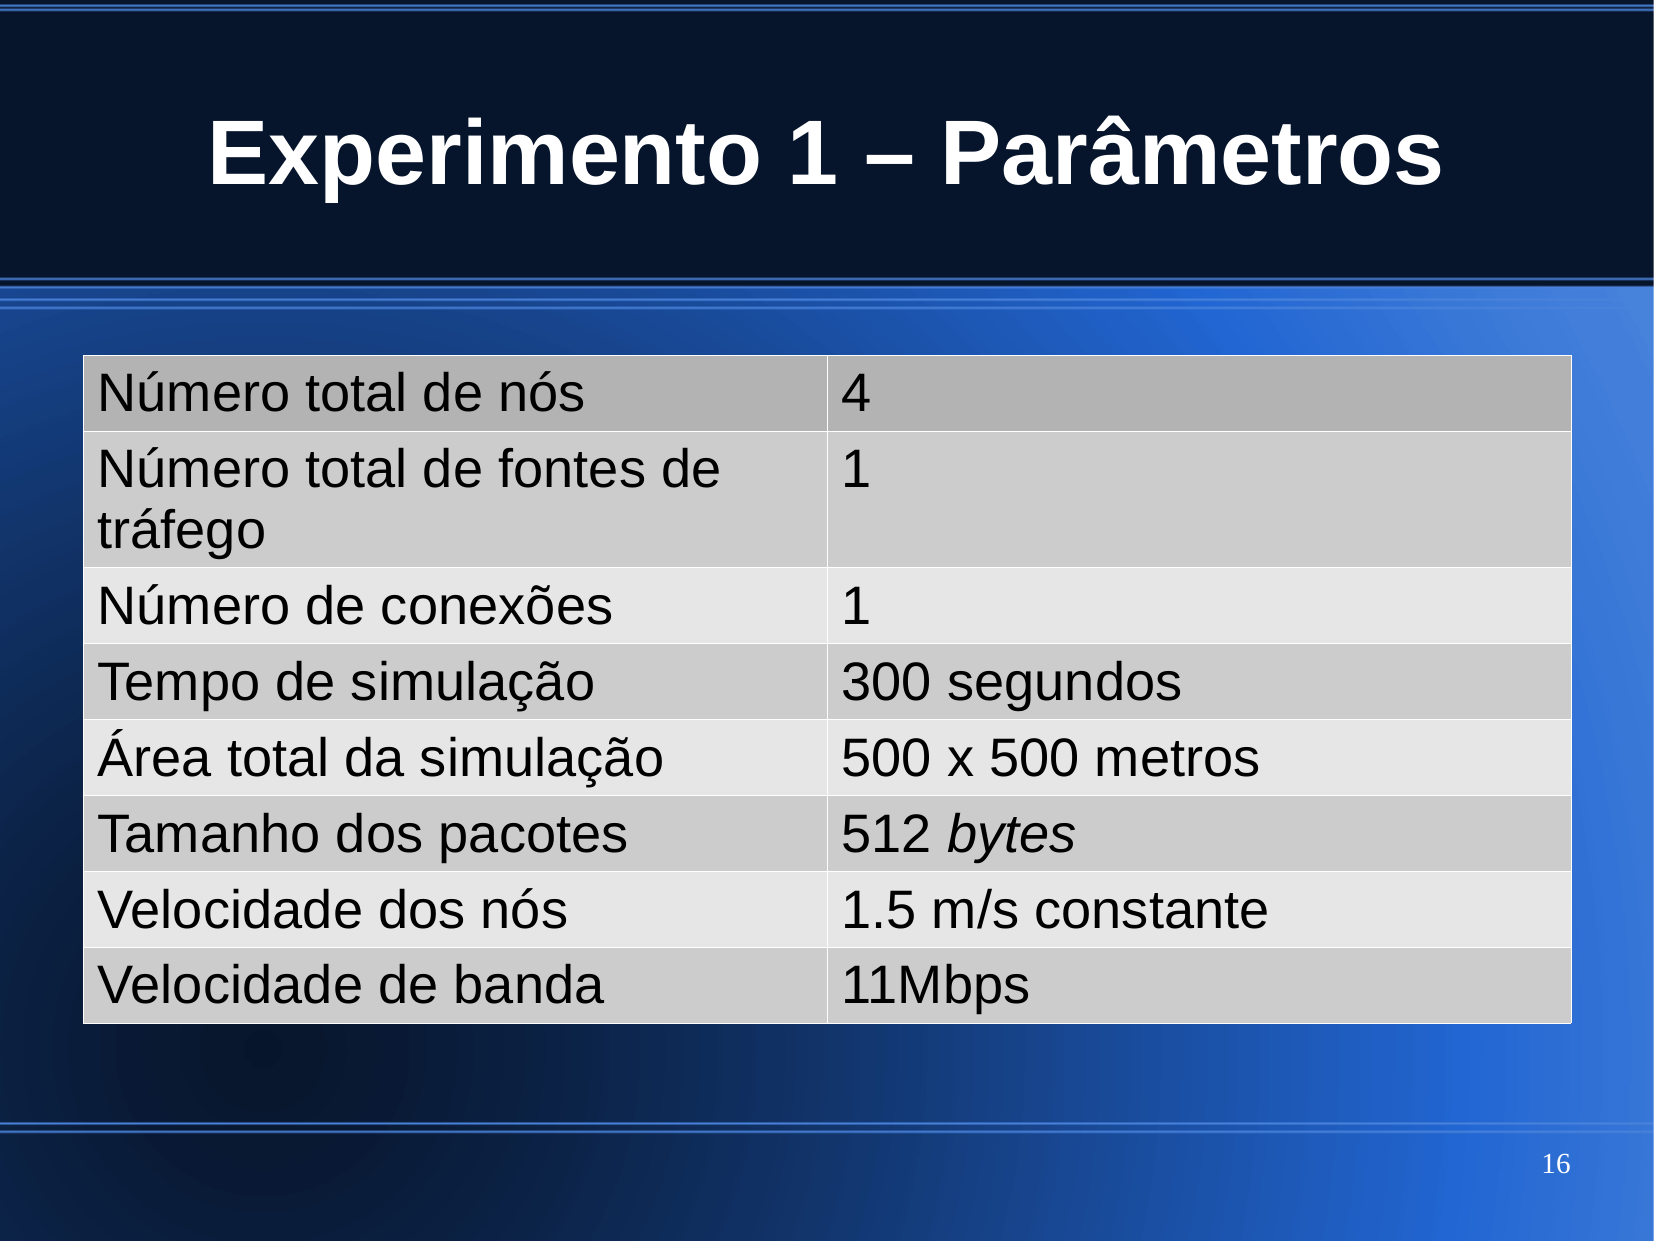

# Experimento 1 – Parâmetros
| Número total de nós | 4 |
| --- | --- |
| Número total de fontes de tráfego | 1 |
| Número de conexões | 1 |
| Tempo de simulação | 300 segundos |
| Área total da simulação | 500 x 500 metros |
| Tamanho dos pacotes | 512 bytes |
| Velocidade dos nós | 1.5 m/s constante |
| Velocidade de banda | 11Mbps |
16